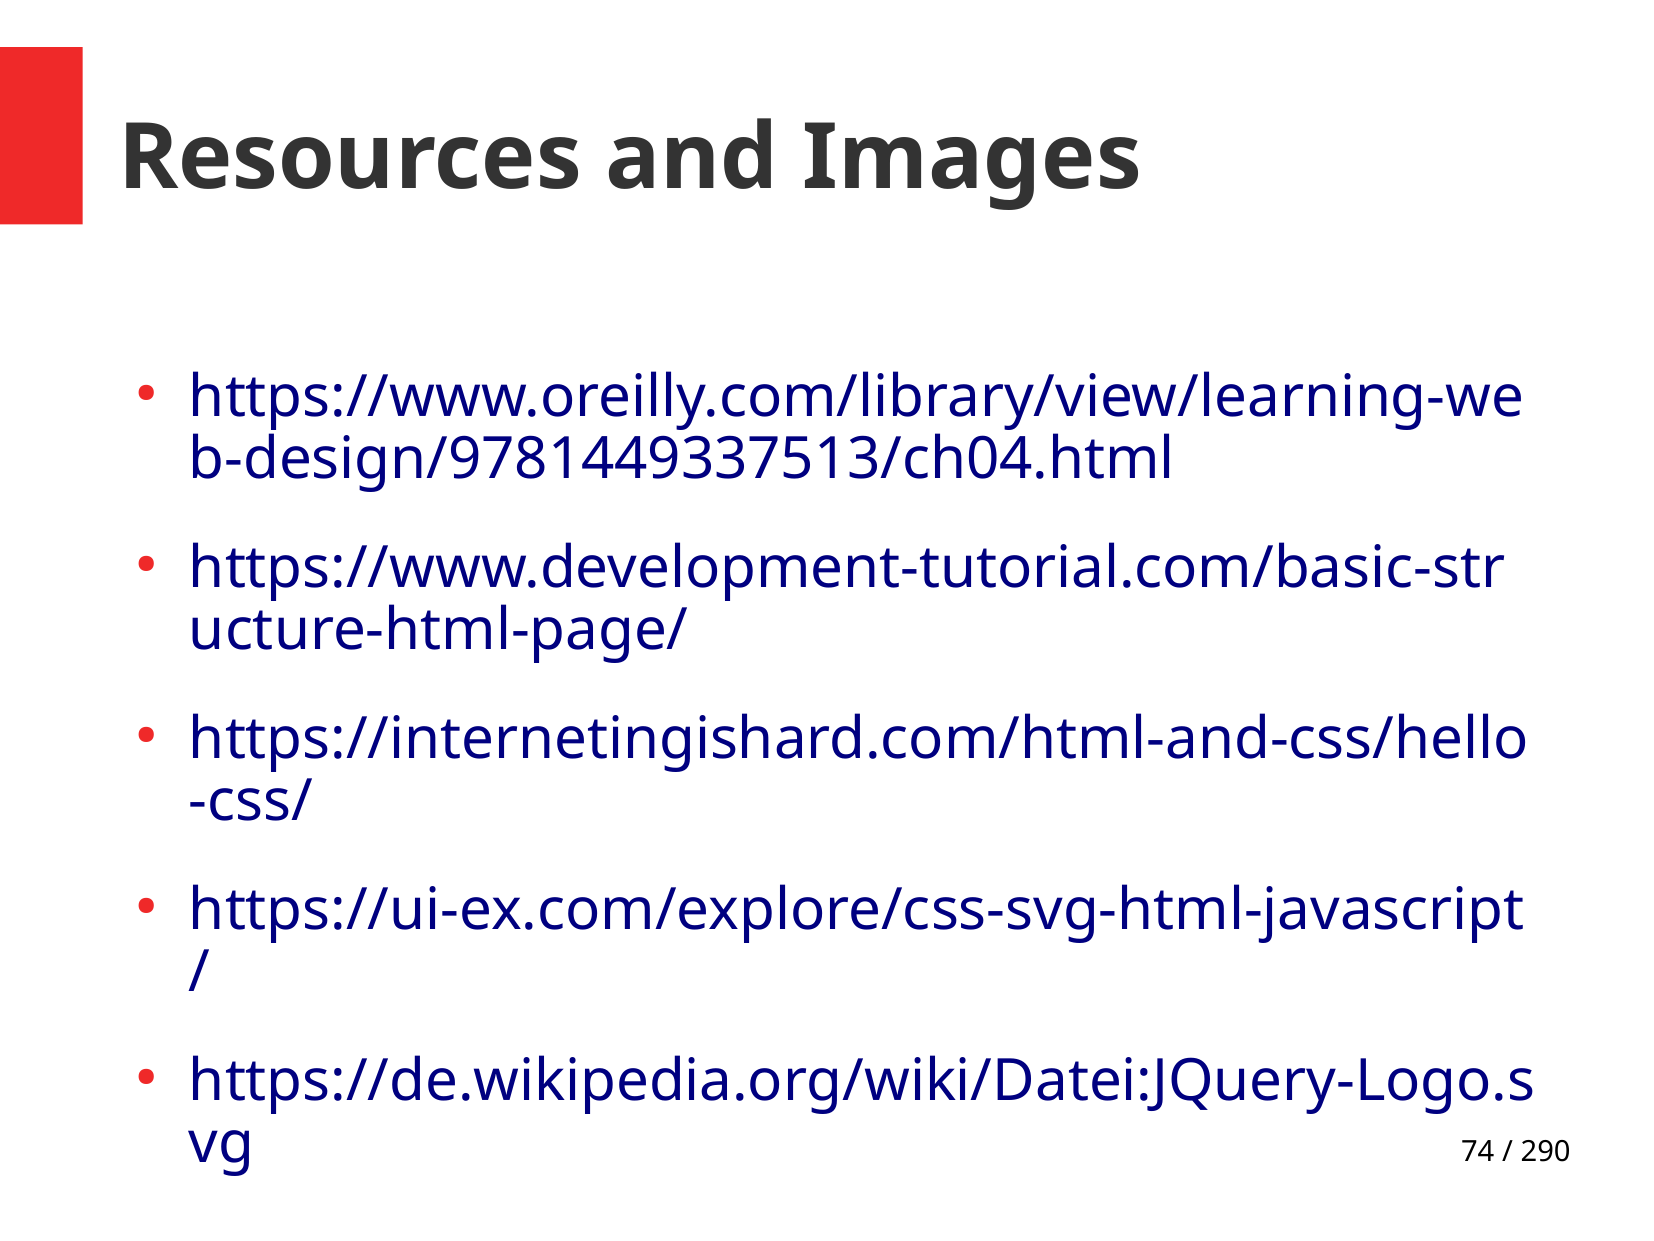

# Resources and Images
https://www.oreilly.com/library/view/learning-web-design/9781449337513/ch04.html
https://www.development-tutorial.com/basic-structure-html-page/
https://internetingishard.com/html-and-css/hello-css/
https://ui-ex.com/explore/css-svg-html-javascript/
https://de.wikipedia.org/wiki/Datei:JQuery-Logo.svg
74